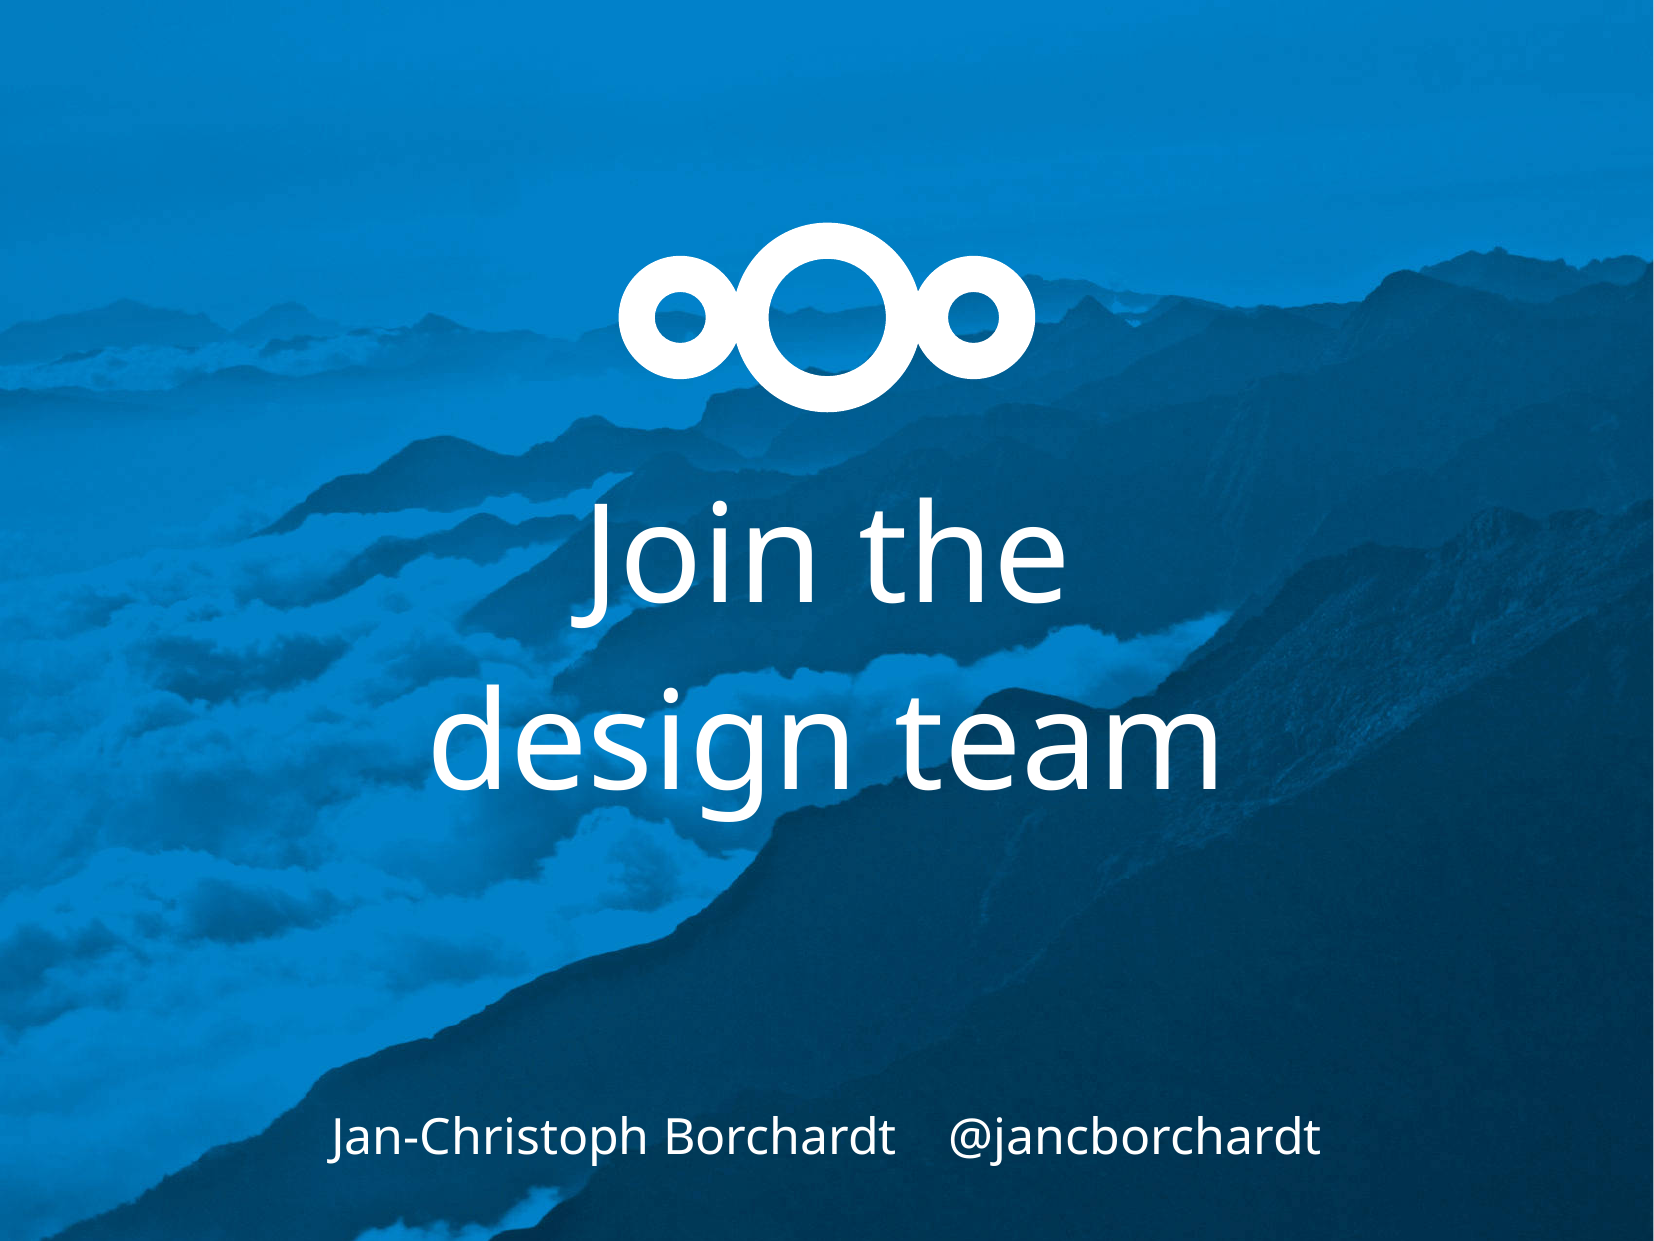

# Join the design team
Jan-Christoph Borchardt @jancborchardt